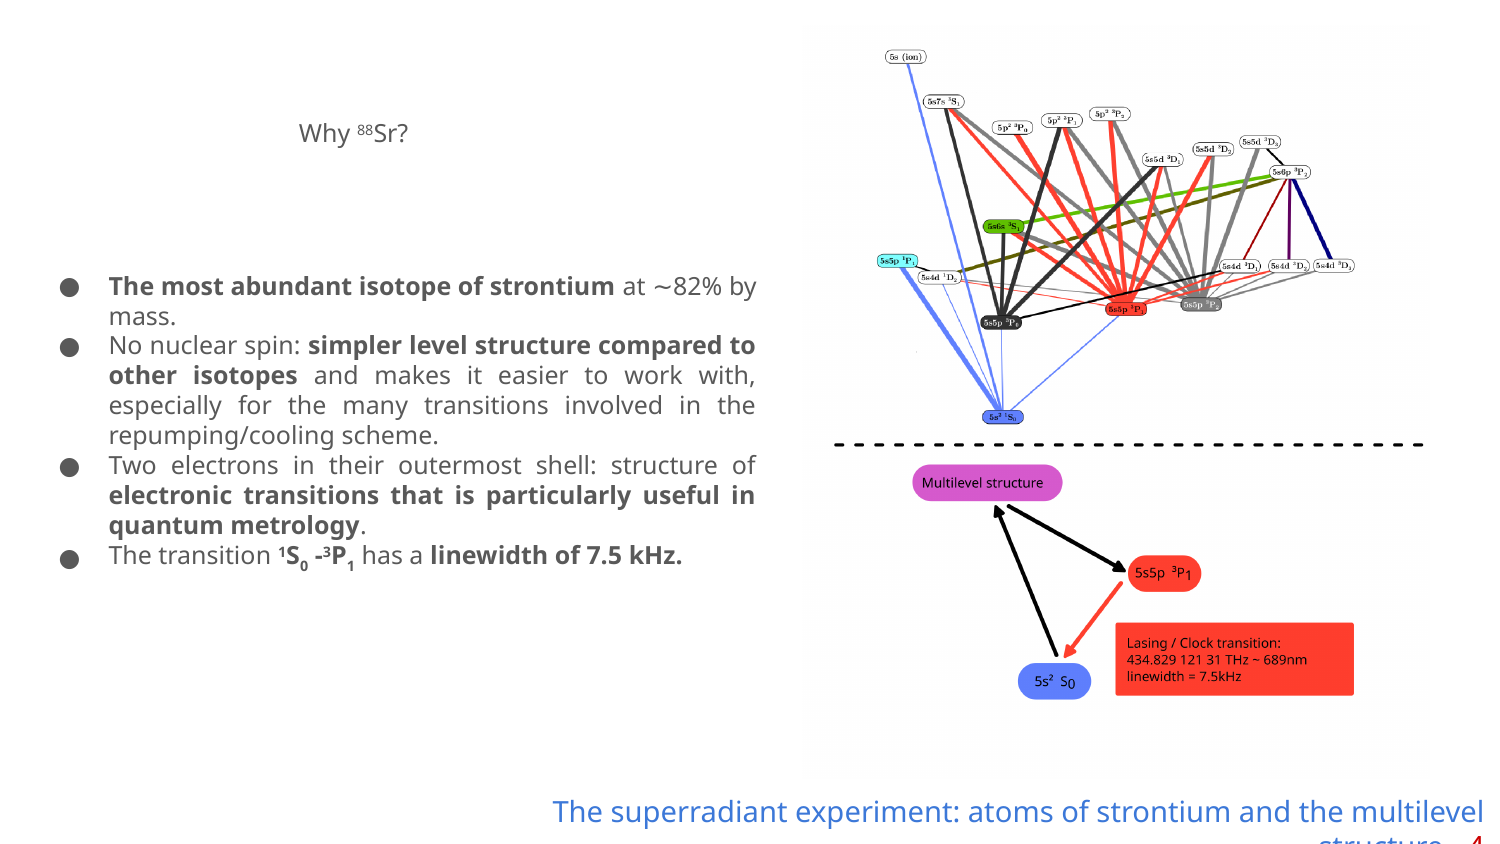

Why 88Sr?
The most abundant isotope of strontium at ∼82% by mass.
No nuclear spin: simpler level structure compared to other isotopes and makes it easier to work with, especially for the many transitions involved in the repumping/cooling scheme.
Two electrons in their outermost shell: structure of electronic transitions that is particularly useful in quantum metrology.
The transition 1S0 -3P1 has a linewidth of 7.5 kHz.
The superradiant experiment: atoms of strontium and the multilevel structure - 4